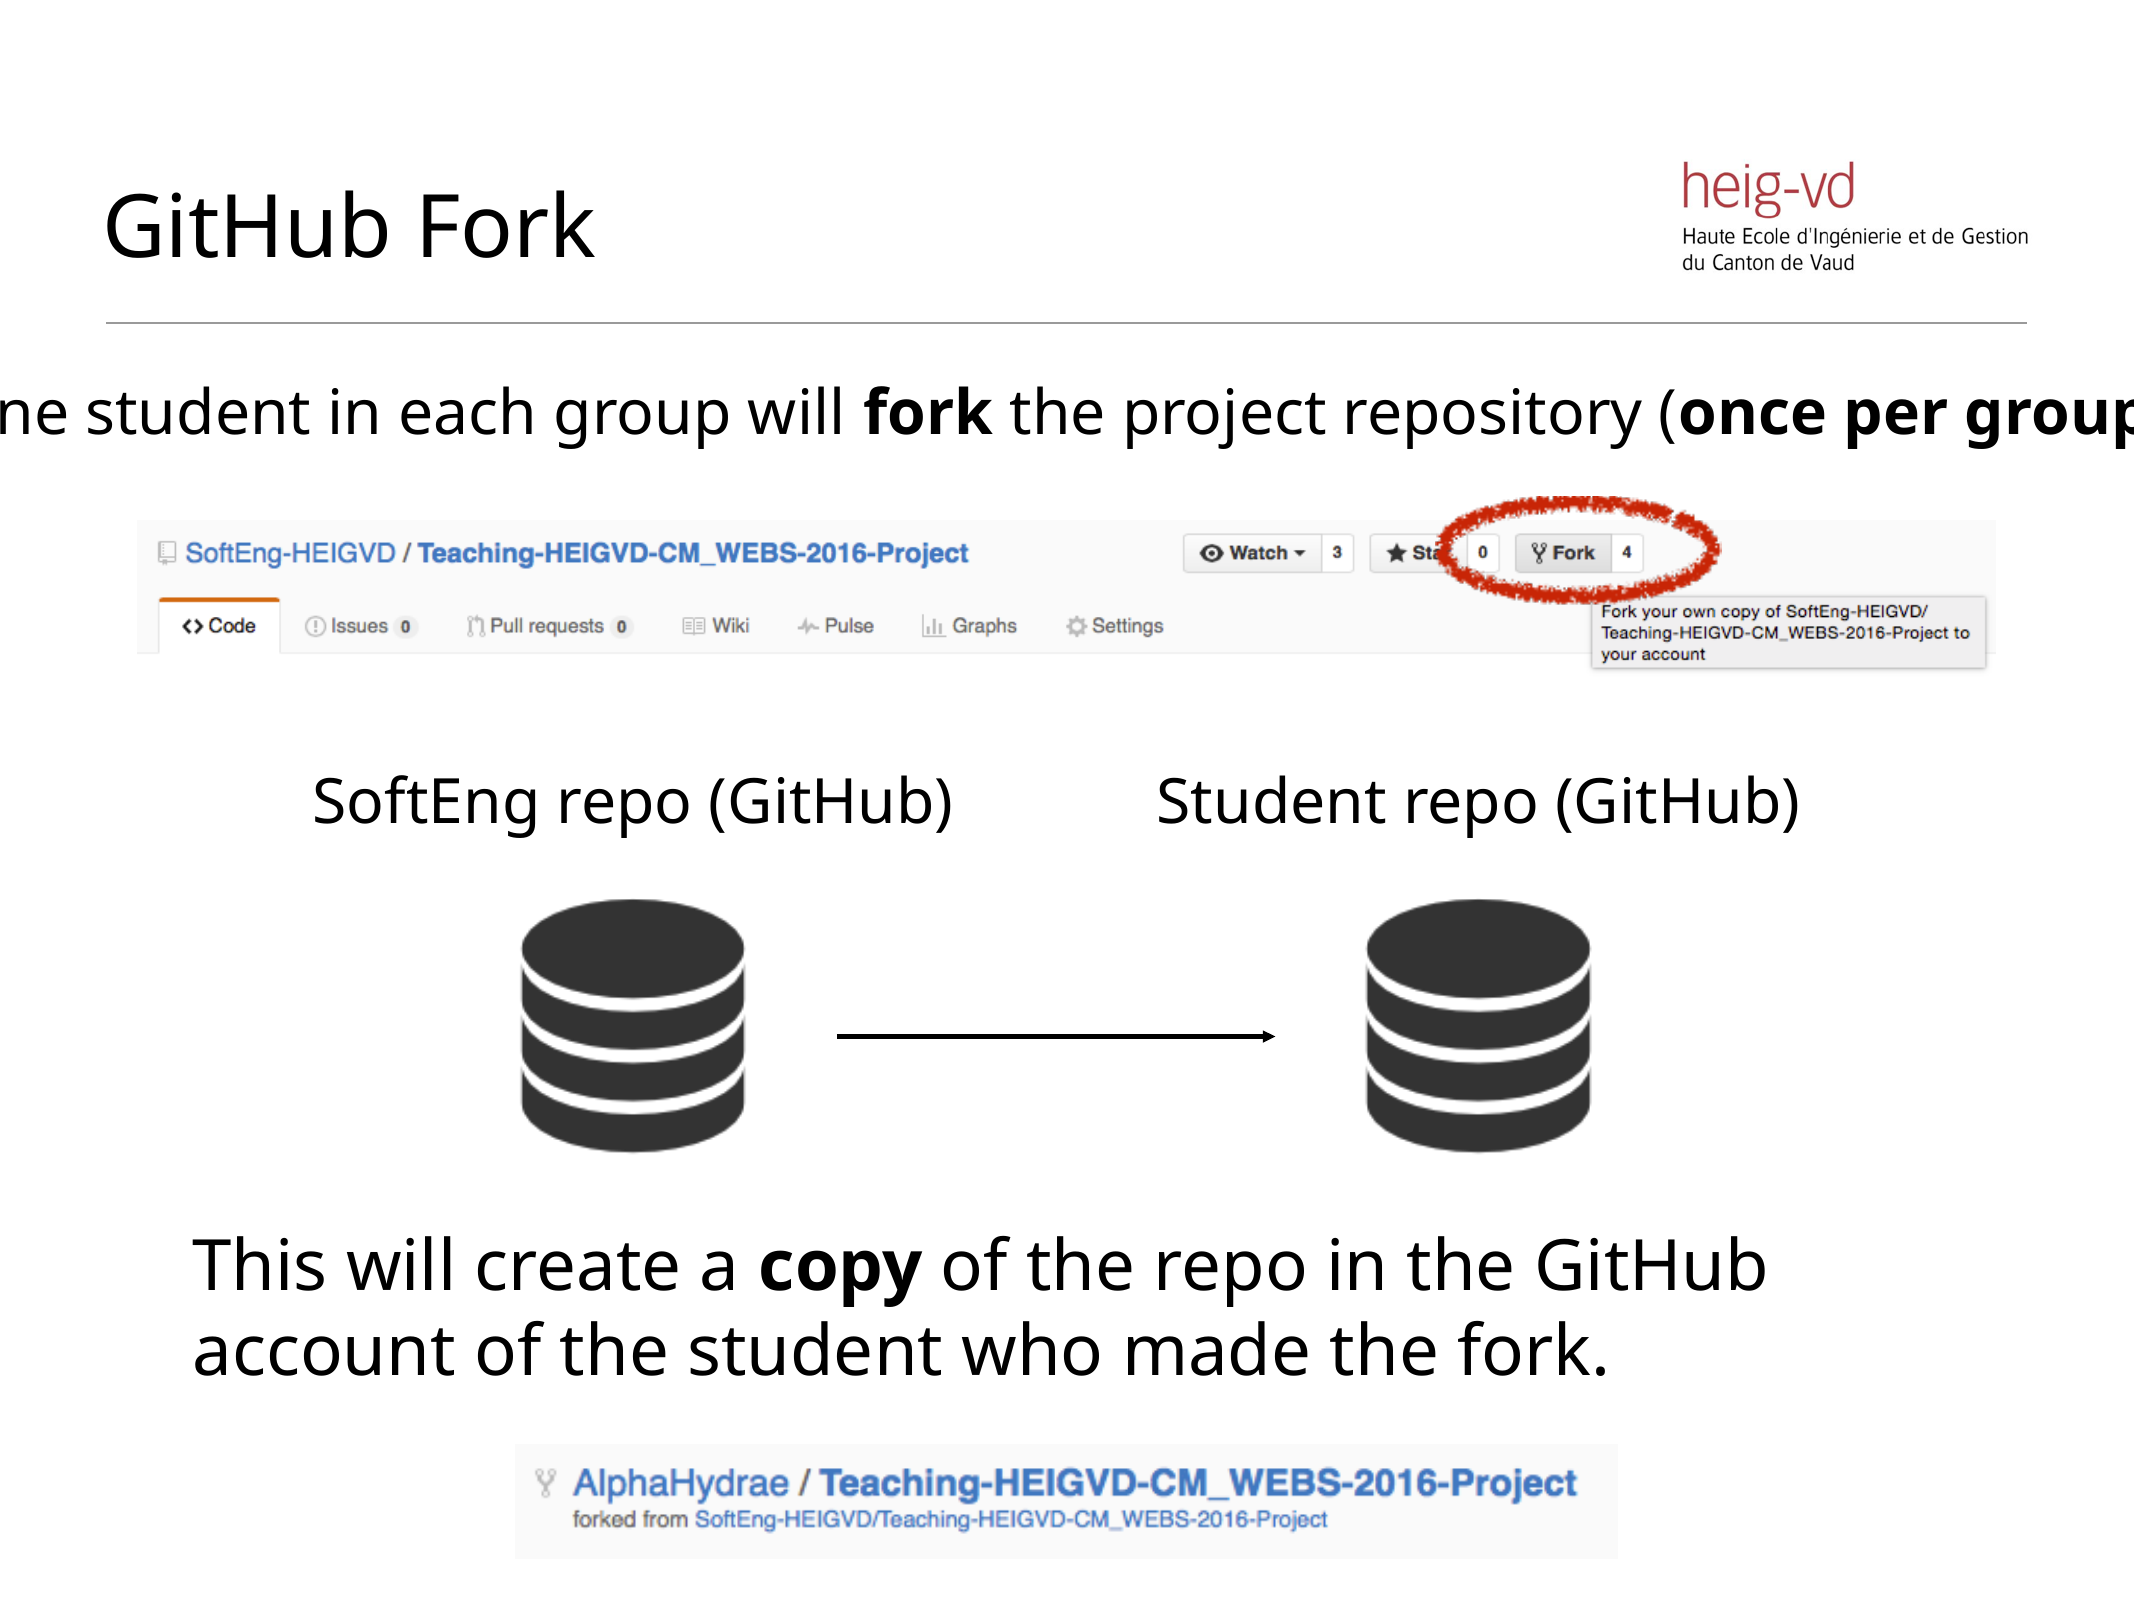

# GitHub Fork
One student in each group will fork the project repository (once per group).
SoftEng repo (GitHub)
Student repo (GitHub)
This will create a copy of the repo in the GitHub account of the student who made the fork.